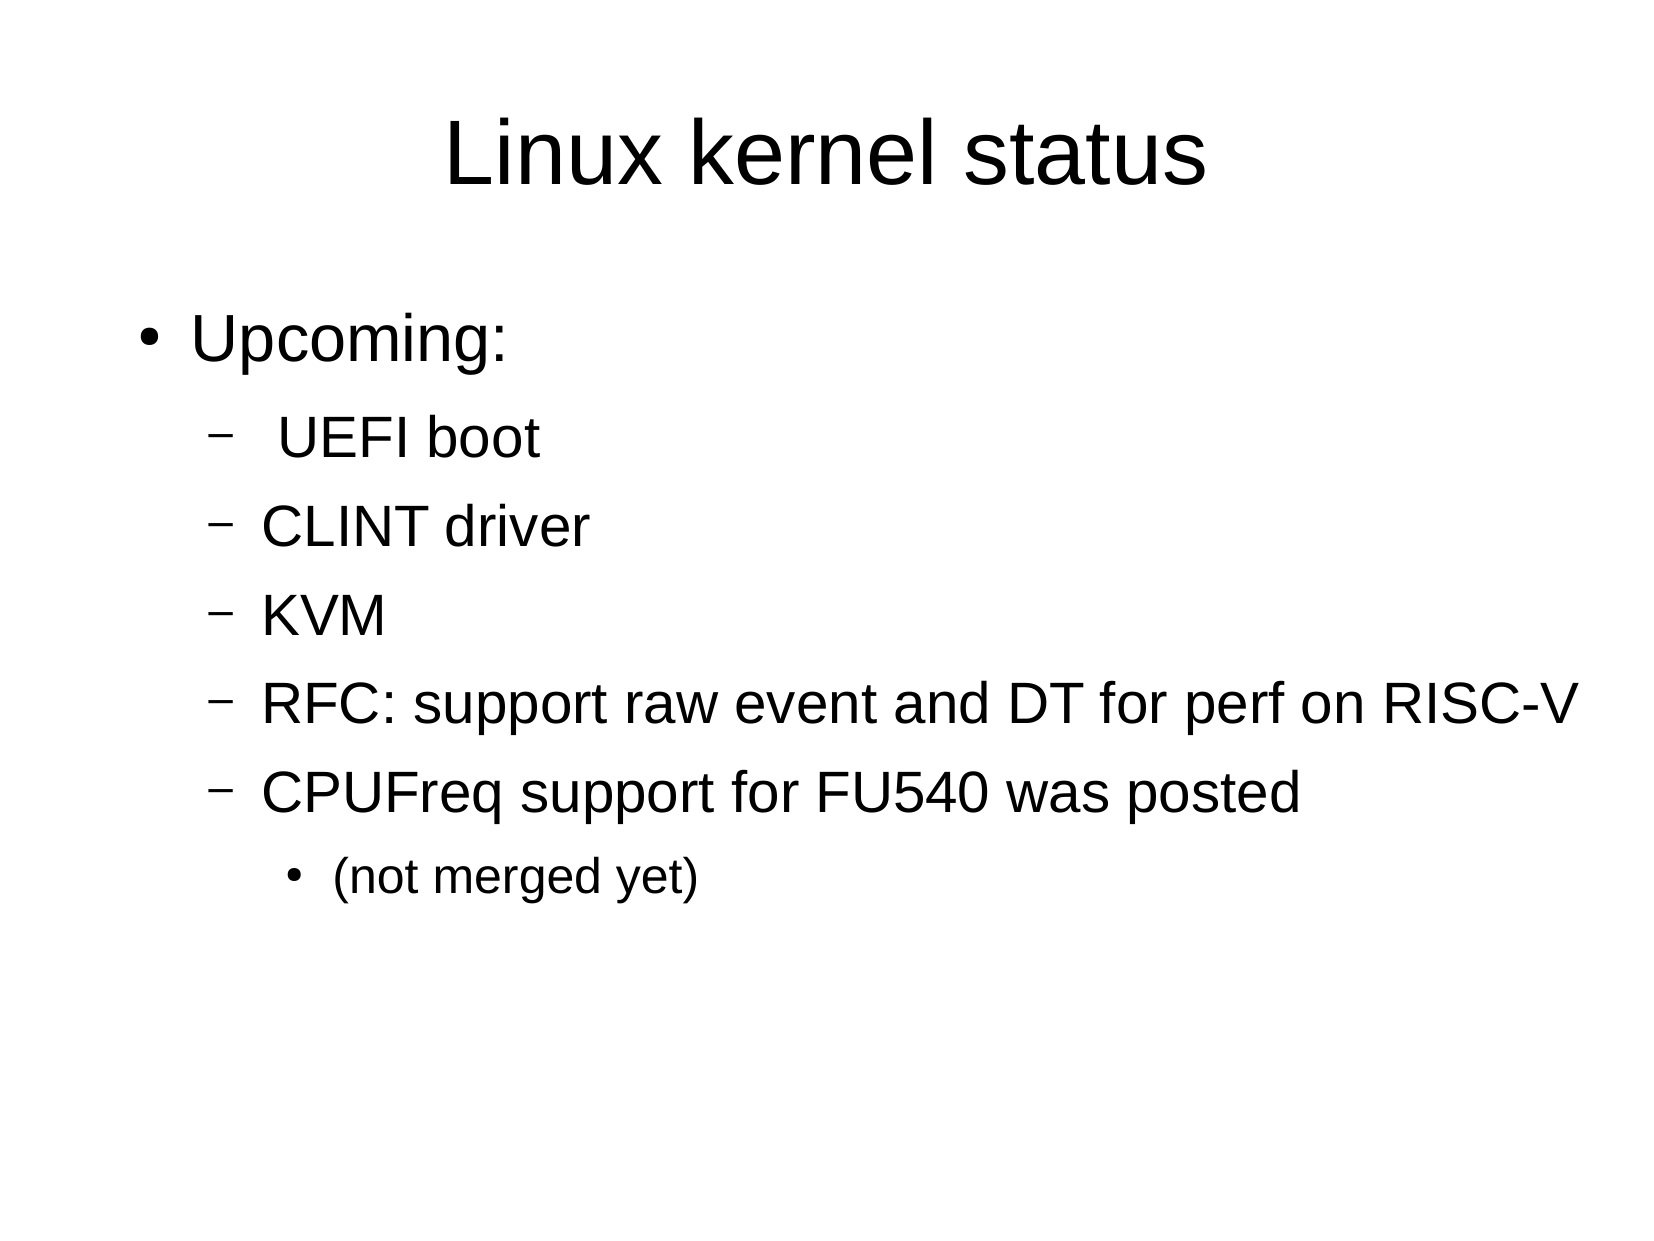

# Linux kernel status
Upcoming:
 UEFI boot
CLINT driver
KVM
RFC: support raw event and DT for perf on RISC-V
CPUFreq support for FU540 was posted
(not merged yet)